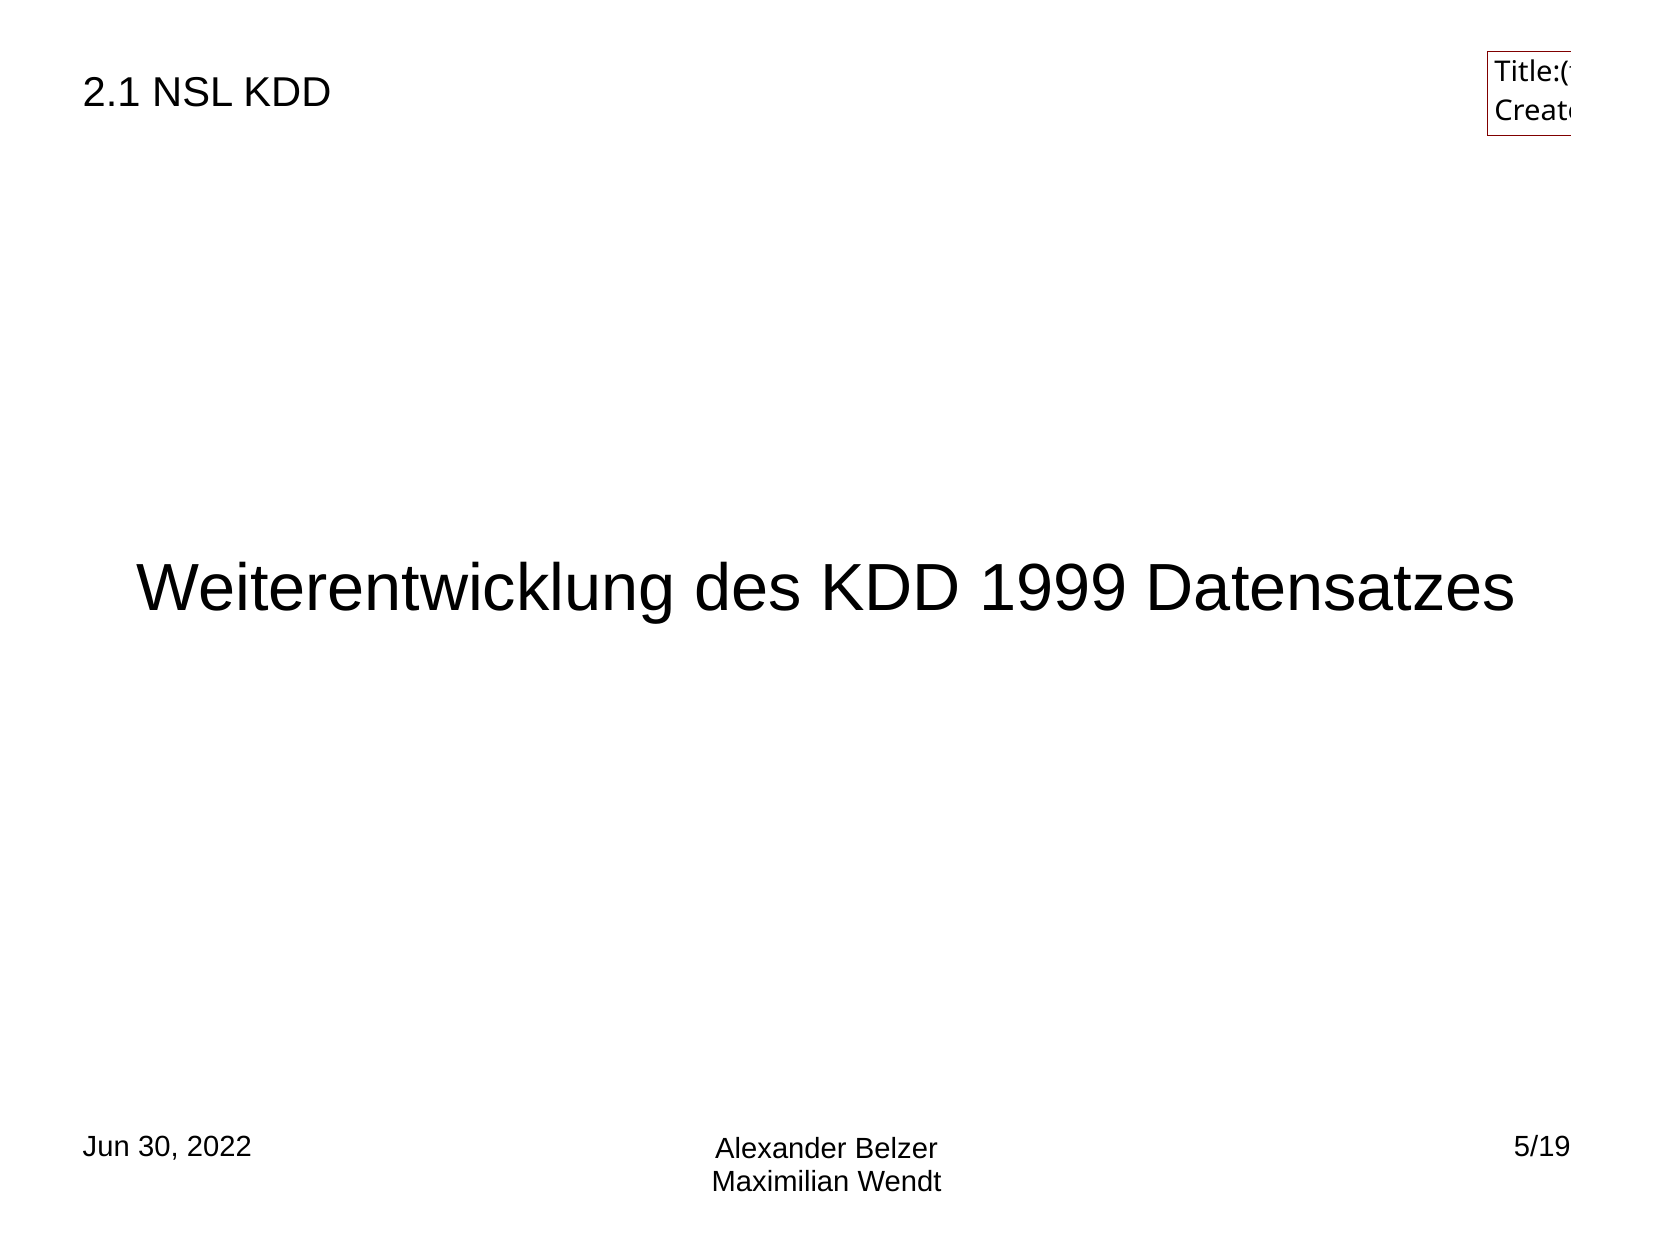

# 2.1 NSL KDD
Weiterentwicklung des KDD 1999 Datensatzes
March 16 2022
5